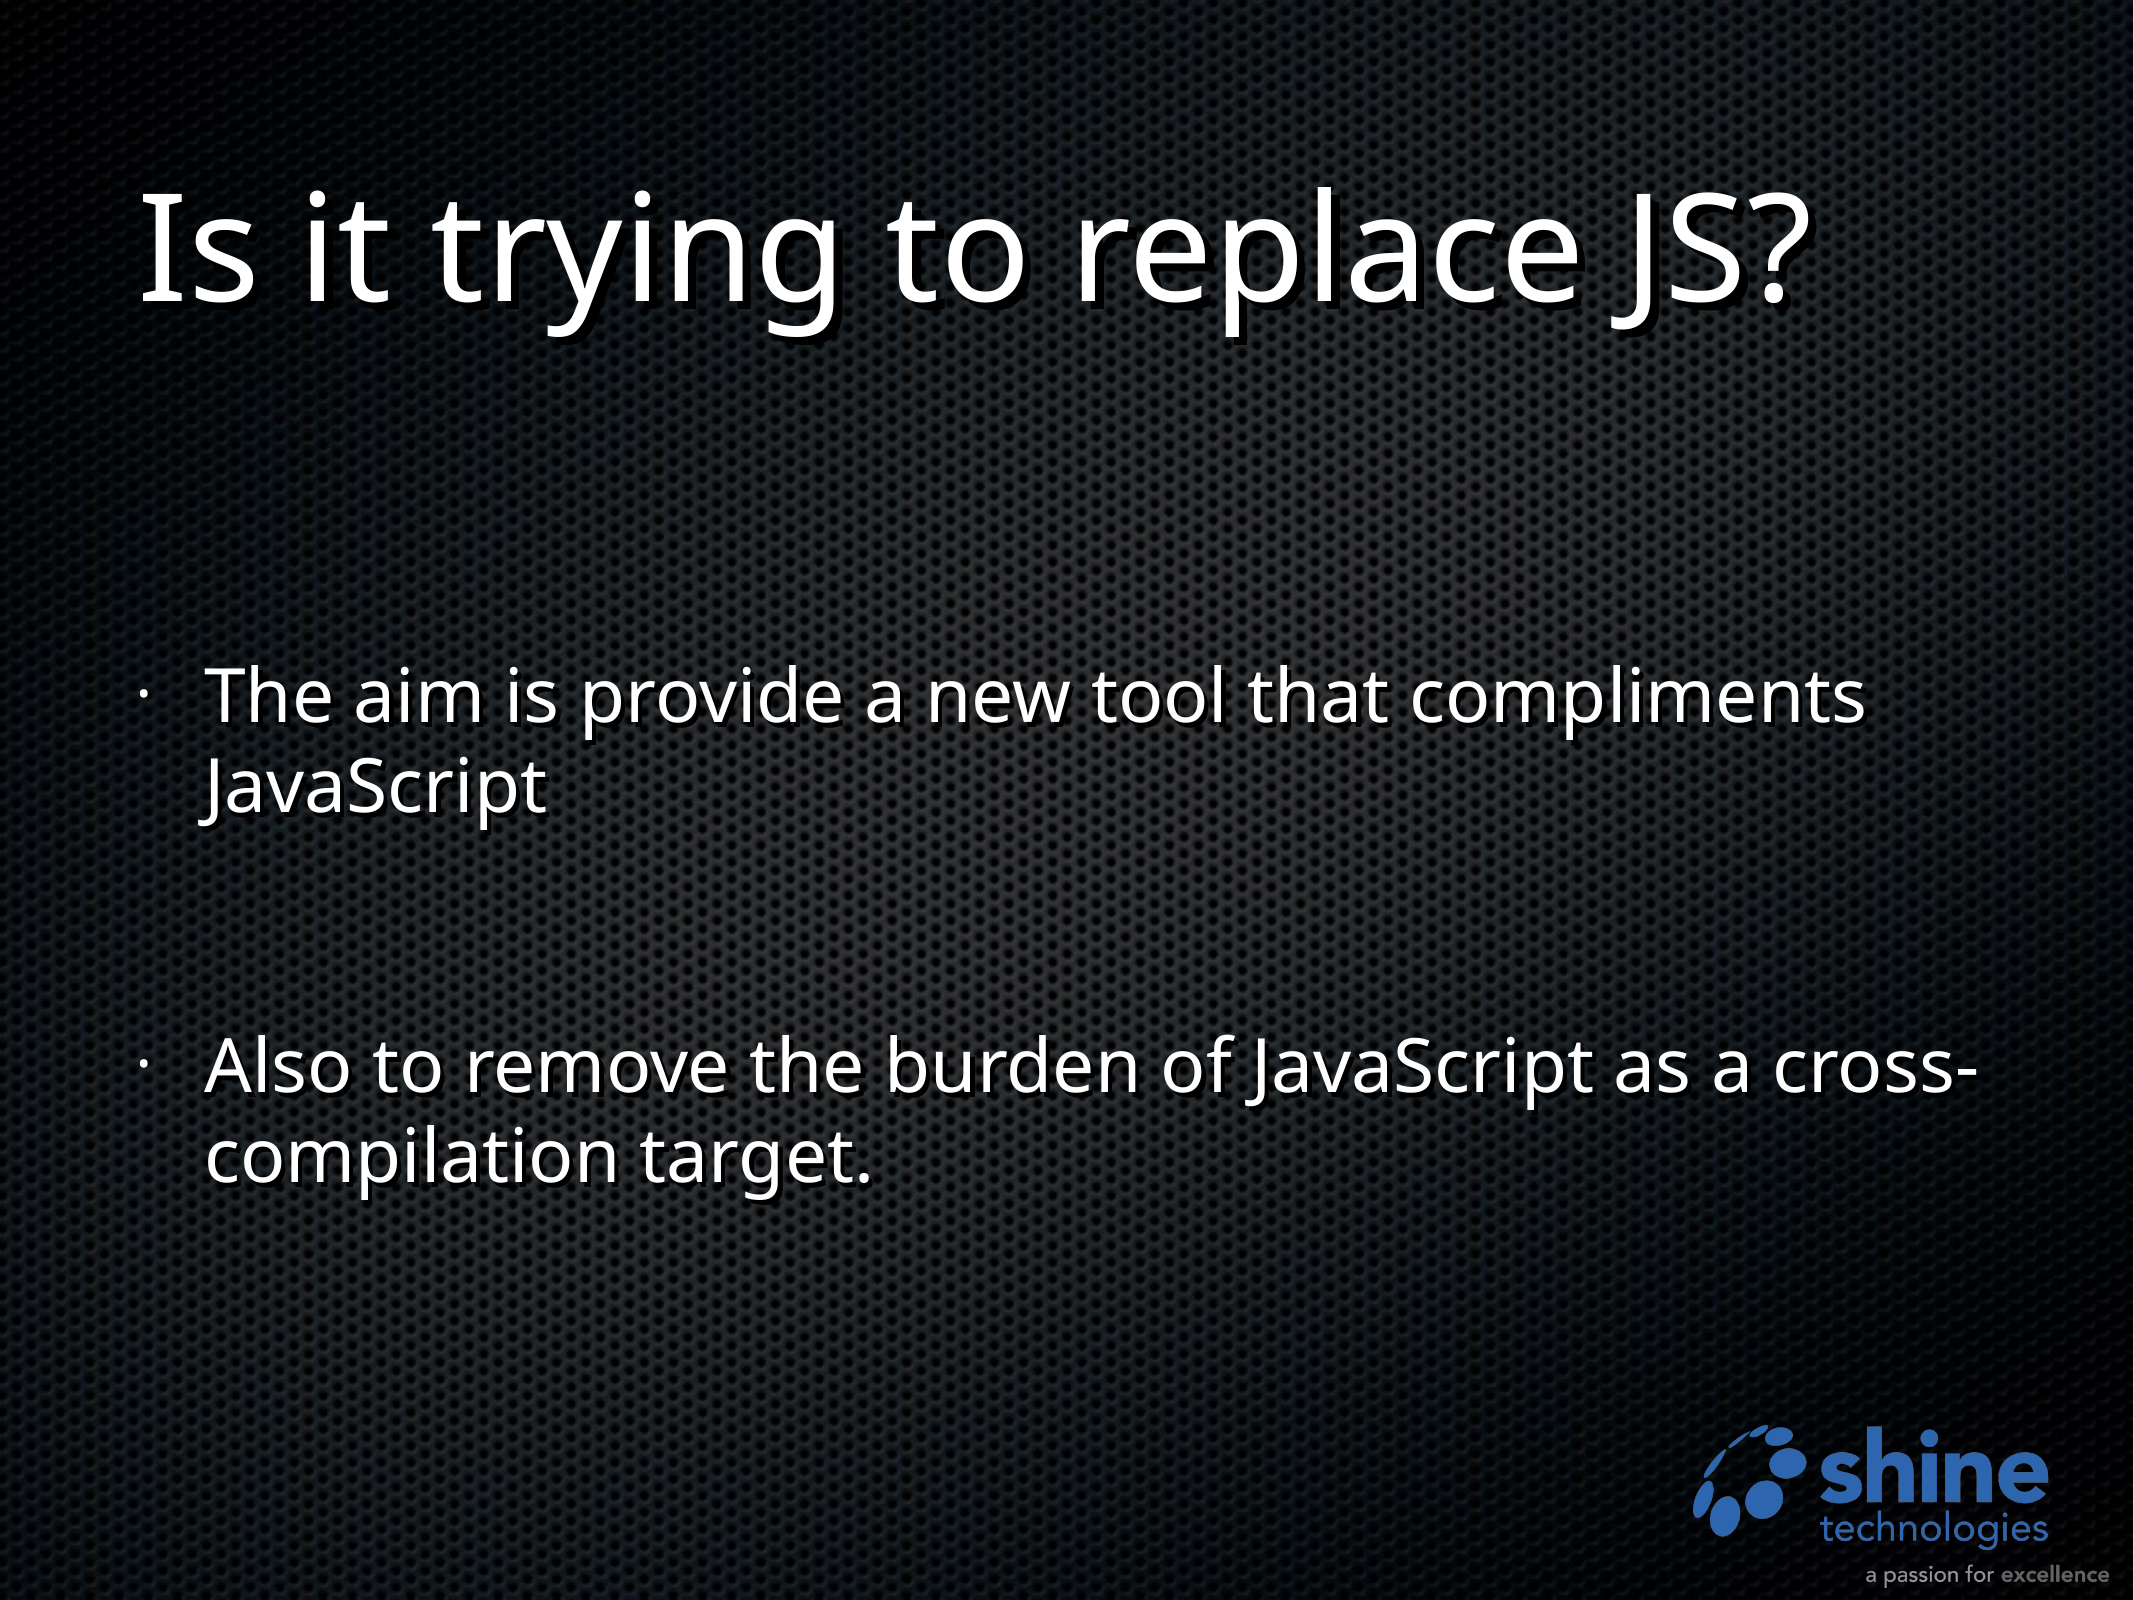

# Is it trying to replace JS?
The aim is provide a new tool that compliments JavaScript
Also to remove the burden of JavaScript as a cross-compilation target.